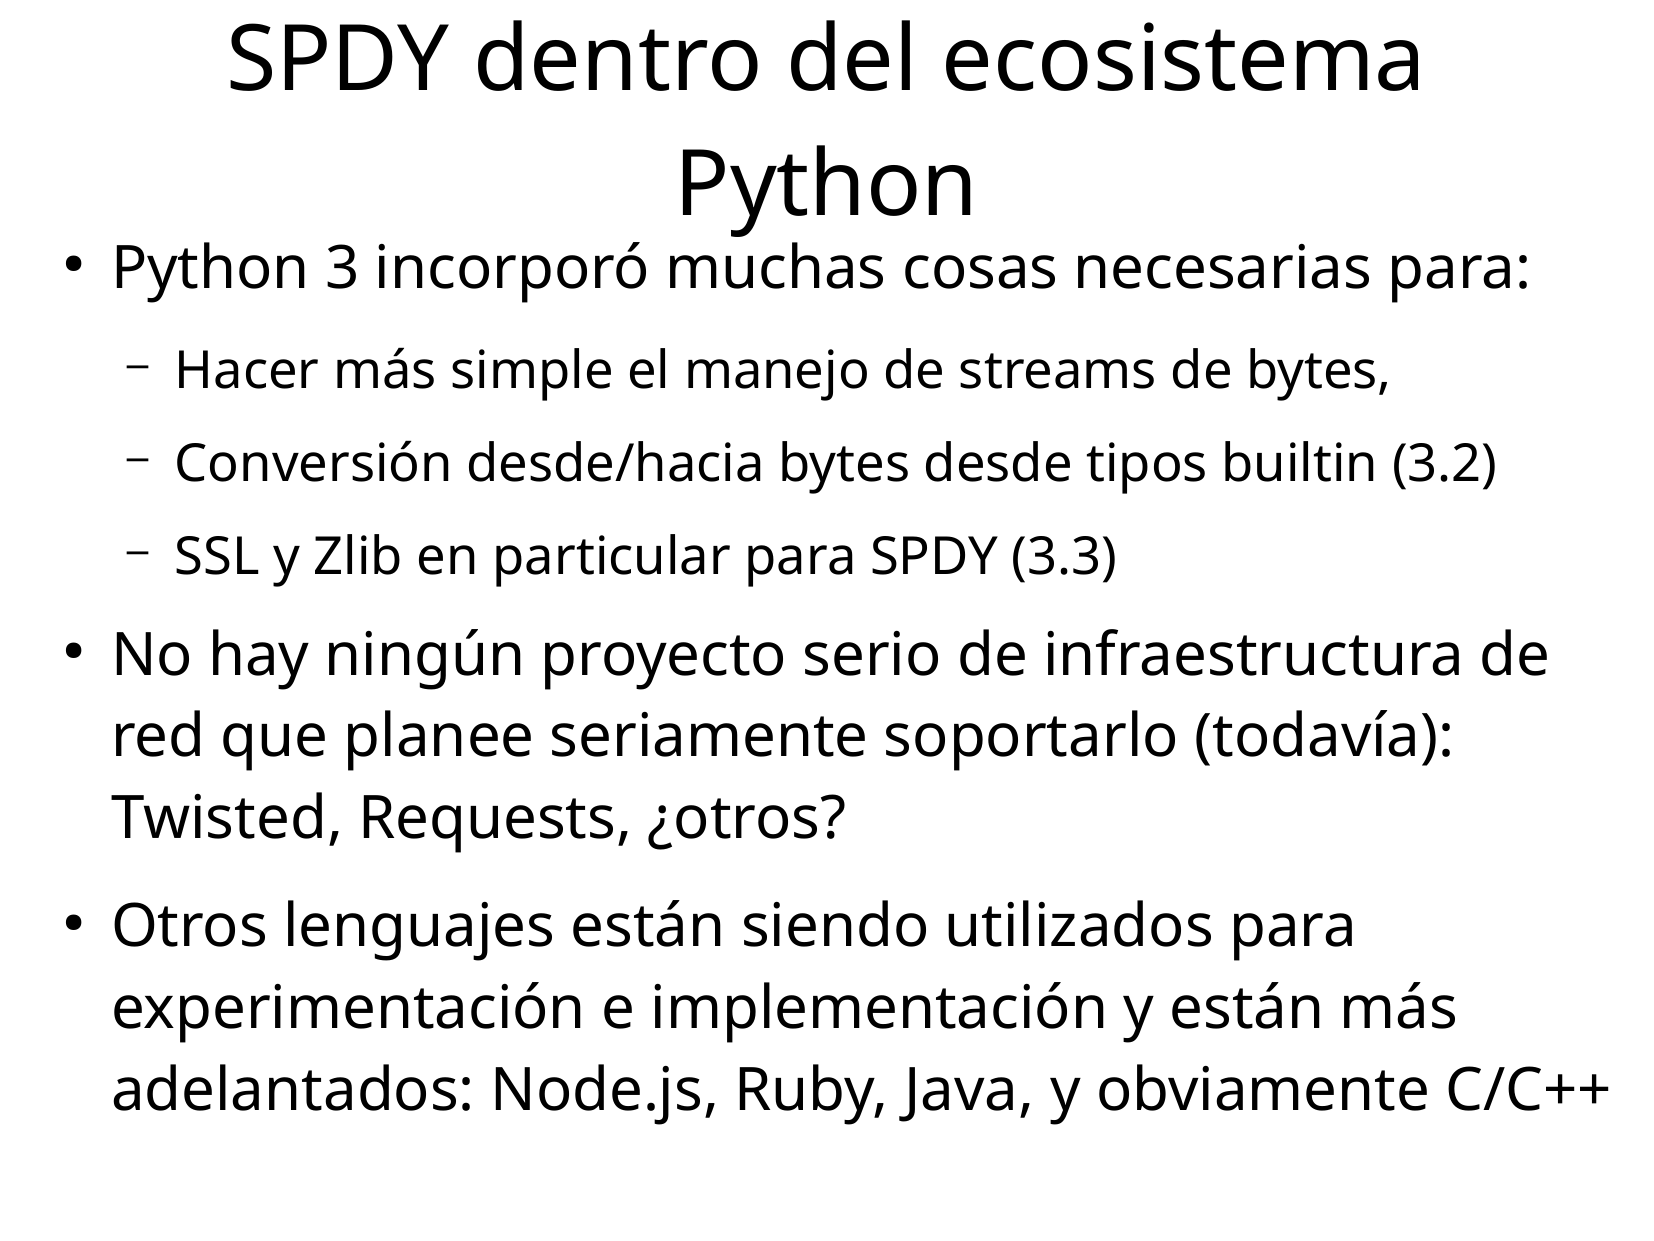

# SPDY dentro del ecosistema Python
Python 3 incorporó muchas cosas necesarias para:
Hacer más simple el manejo de streams de bytes,
Conversión desde/hacia bytes desde tipos builtin (3.2)
SSL y Zlib en particular para SPDY (3.3)
No hay ningún proyecto serio de infraestructura de red que planee seriamente soportarlo (todavía): Twisted, Requests, ¿otros?
Otros lenguajes están siendo utilizados para experimentación e implementación y están más adelantados: Node.js, Ruby, Java, y obviamente C/C++